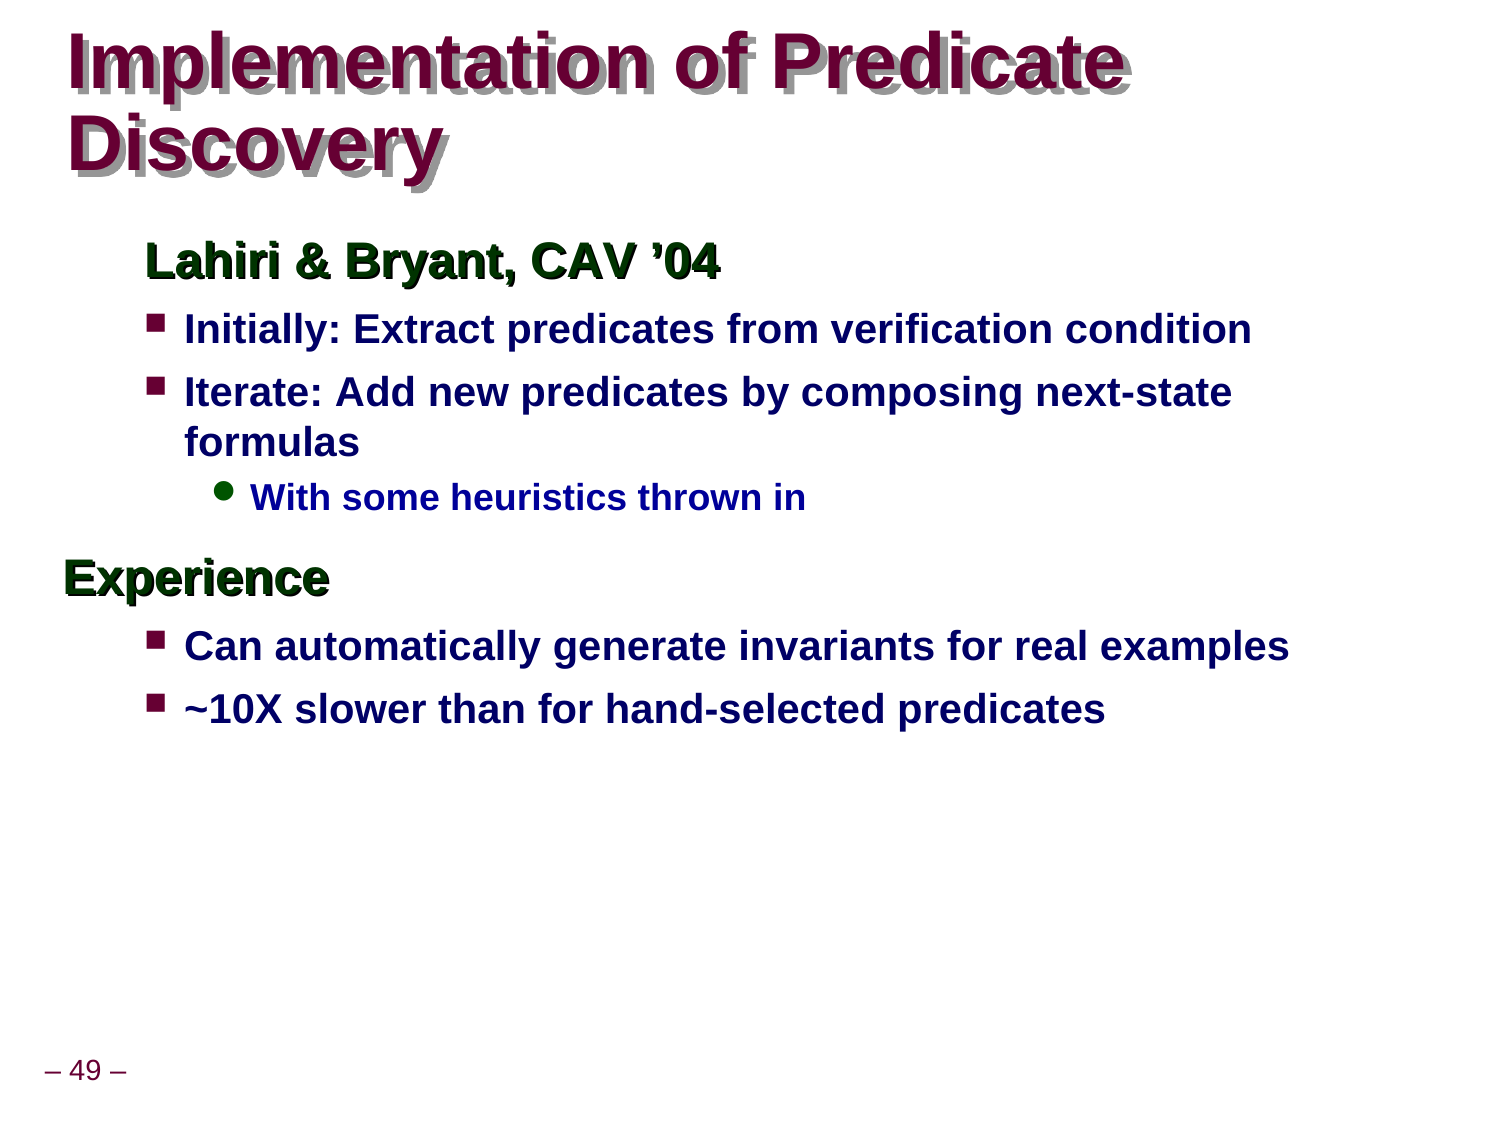

# Implementation of Predicate Discovery
Lahiri & Bryant, CAV ’04
Initially: Extract predicates from verification condition
Iterate: Add new predicates by composing next-state formulas
With some heuristics thrown in
Experience
Can automatically generate invariants for real examples
~10X slower than for hand-selected predicates